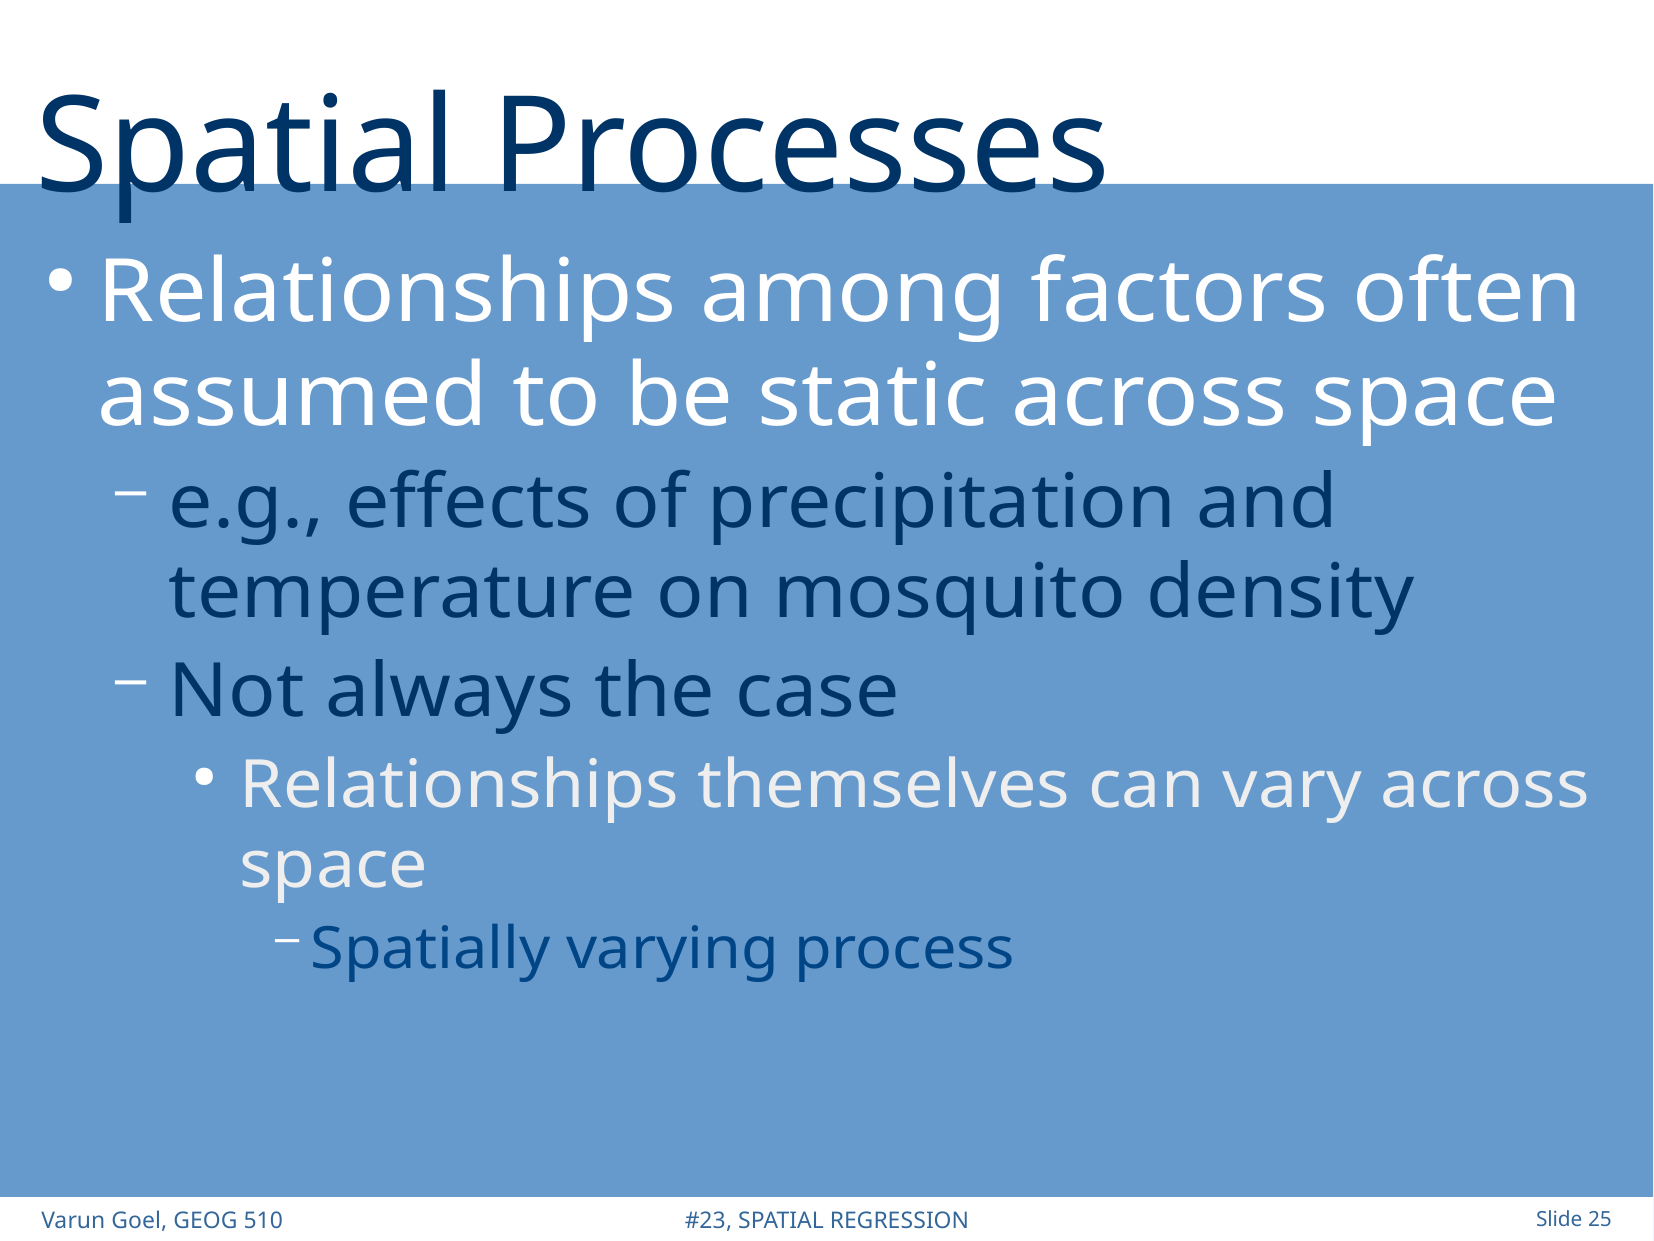

# Spatial Processes
Relationships among factors often assumed to be static across space
e.g., effects of precipitation and temperature on mosquito density
Not always the case
Relationships themselves can vary across space
Spatially varying process
#23, SPATIAL REGRESSION
25